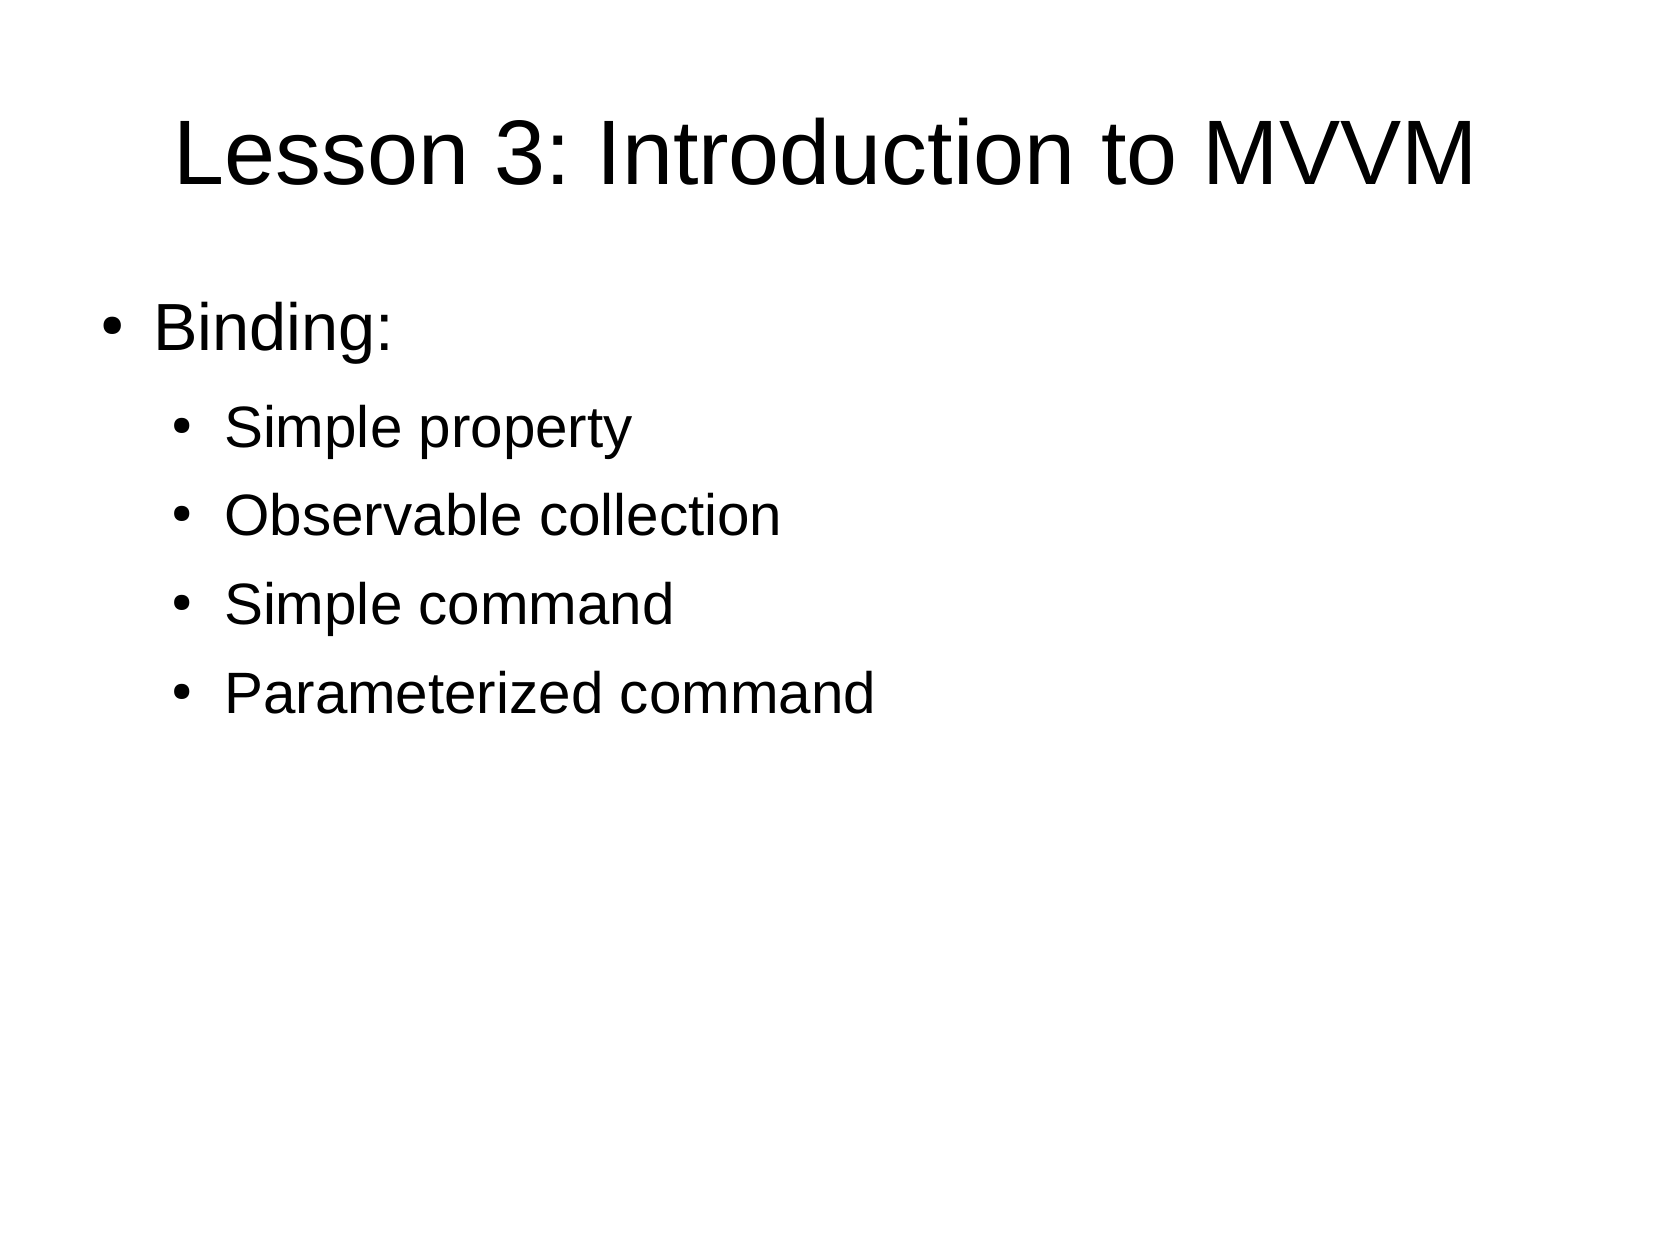

# Lesson 3: Introduction to MVVM
Binding:
Simple property
Observable collection
Simple command
Parameterized command